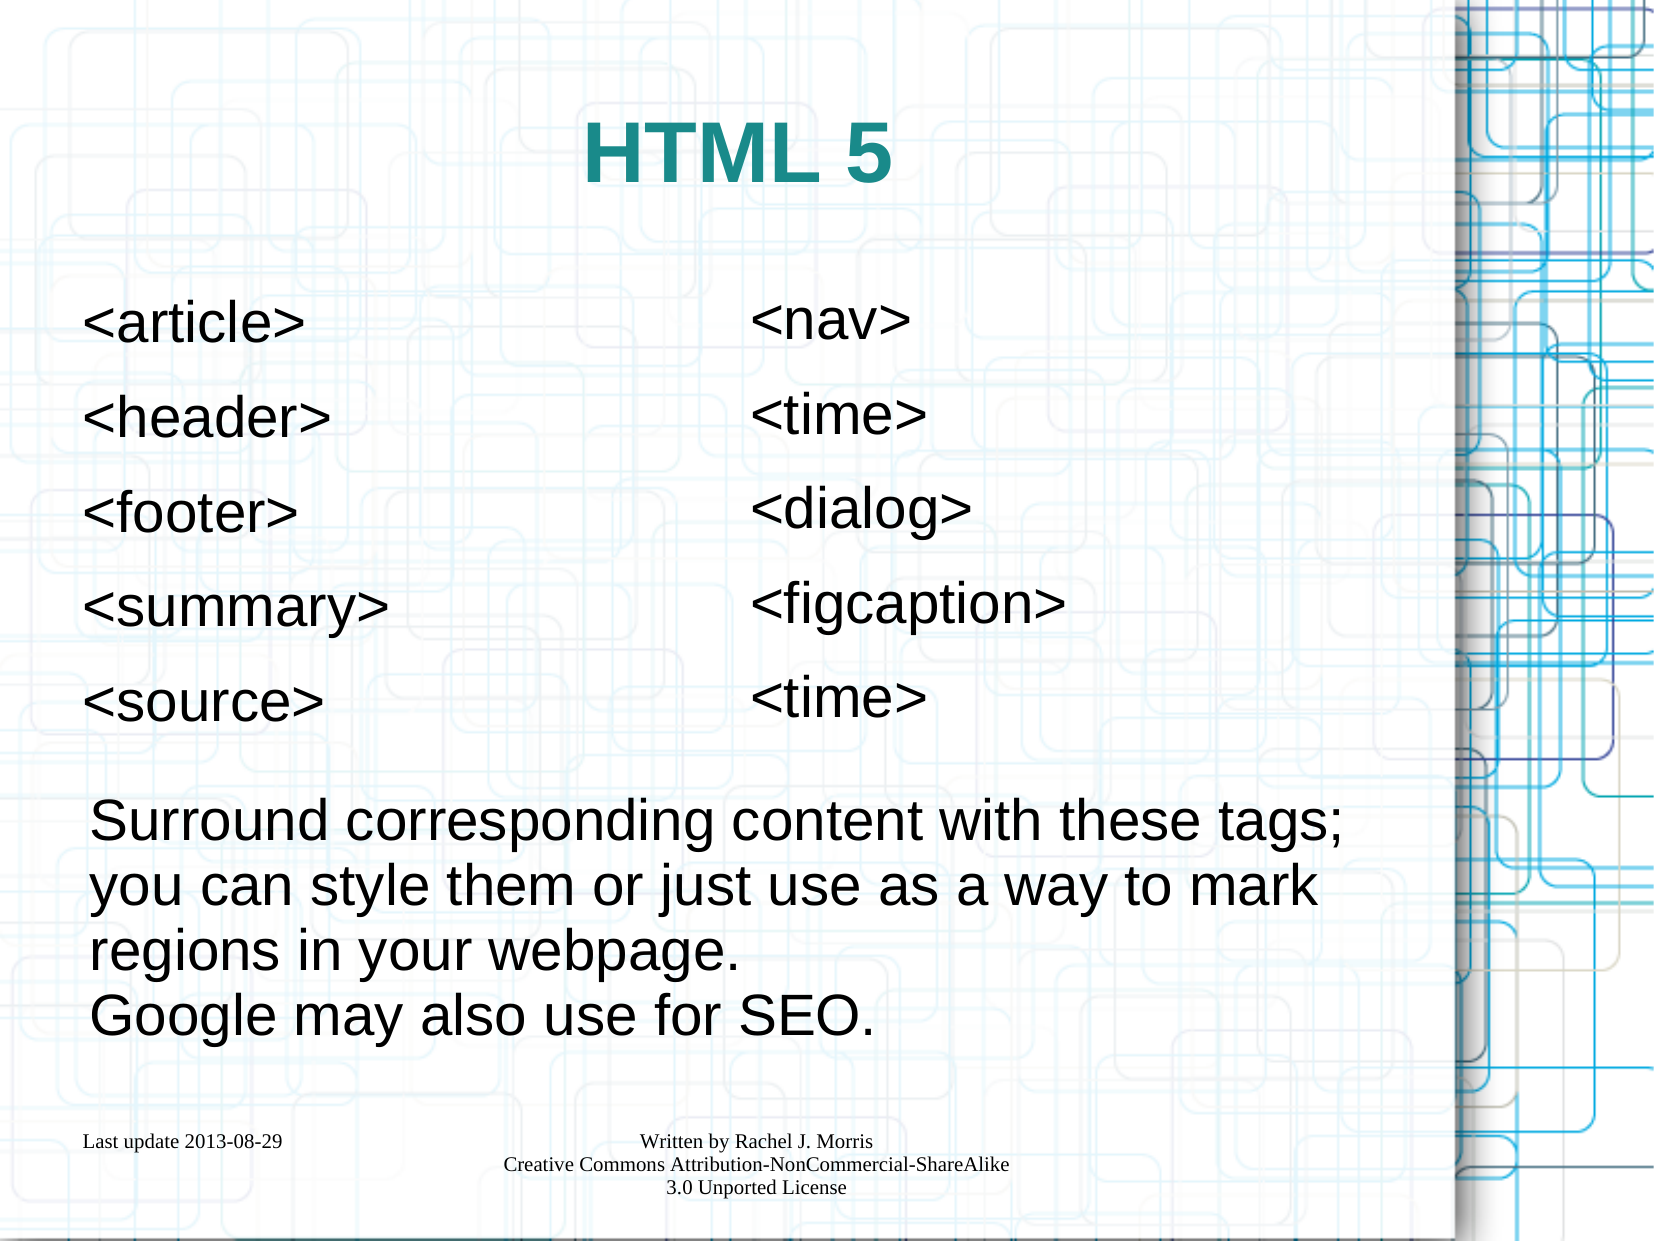

# HTML 5
<nav>
<time>
<dialog>
<figcaption>
<time>
<article>
<header>
<summary>
<source>
Surround corresponding content with these tags; you can style them or just use as a way to mark regions in your webpage.
Google may also use for SEO.